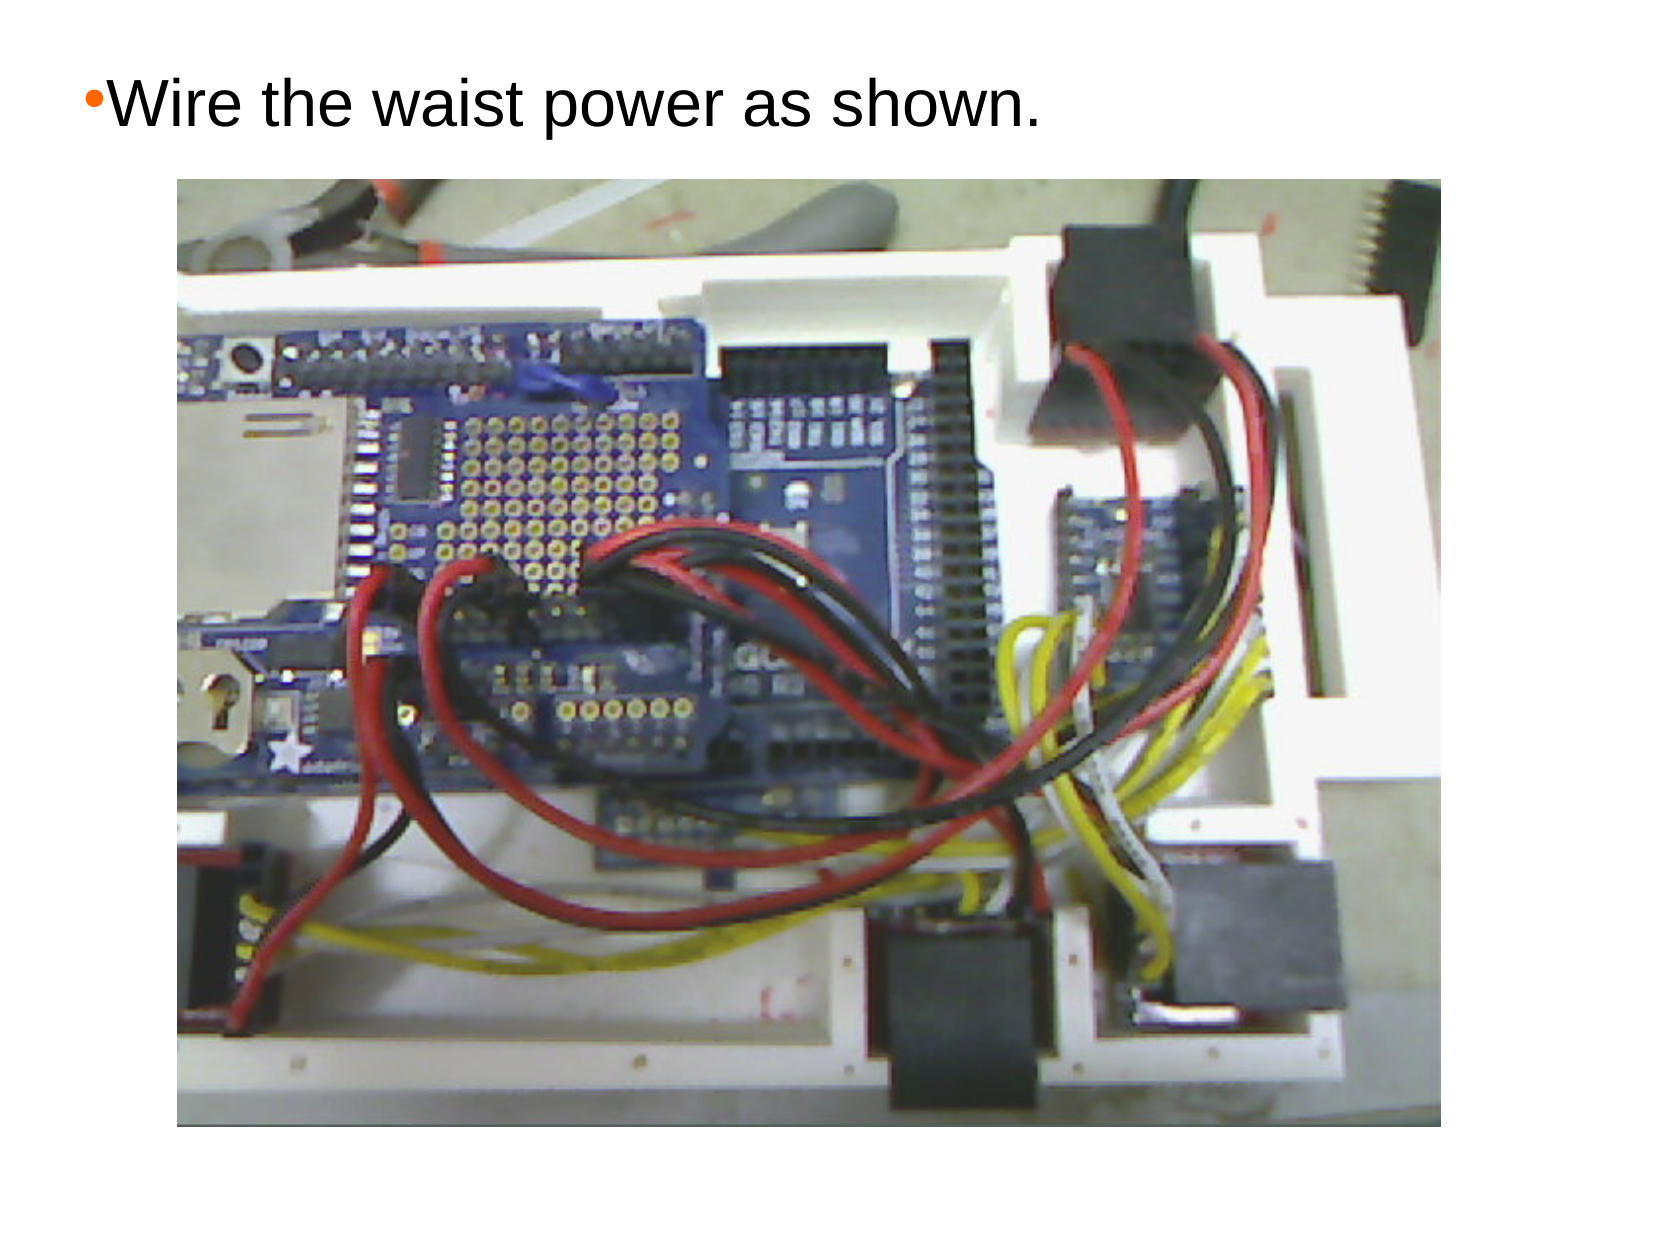

# Wire the waist power as shown.